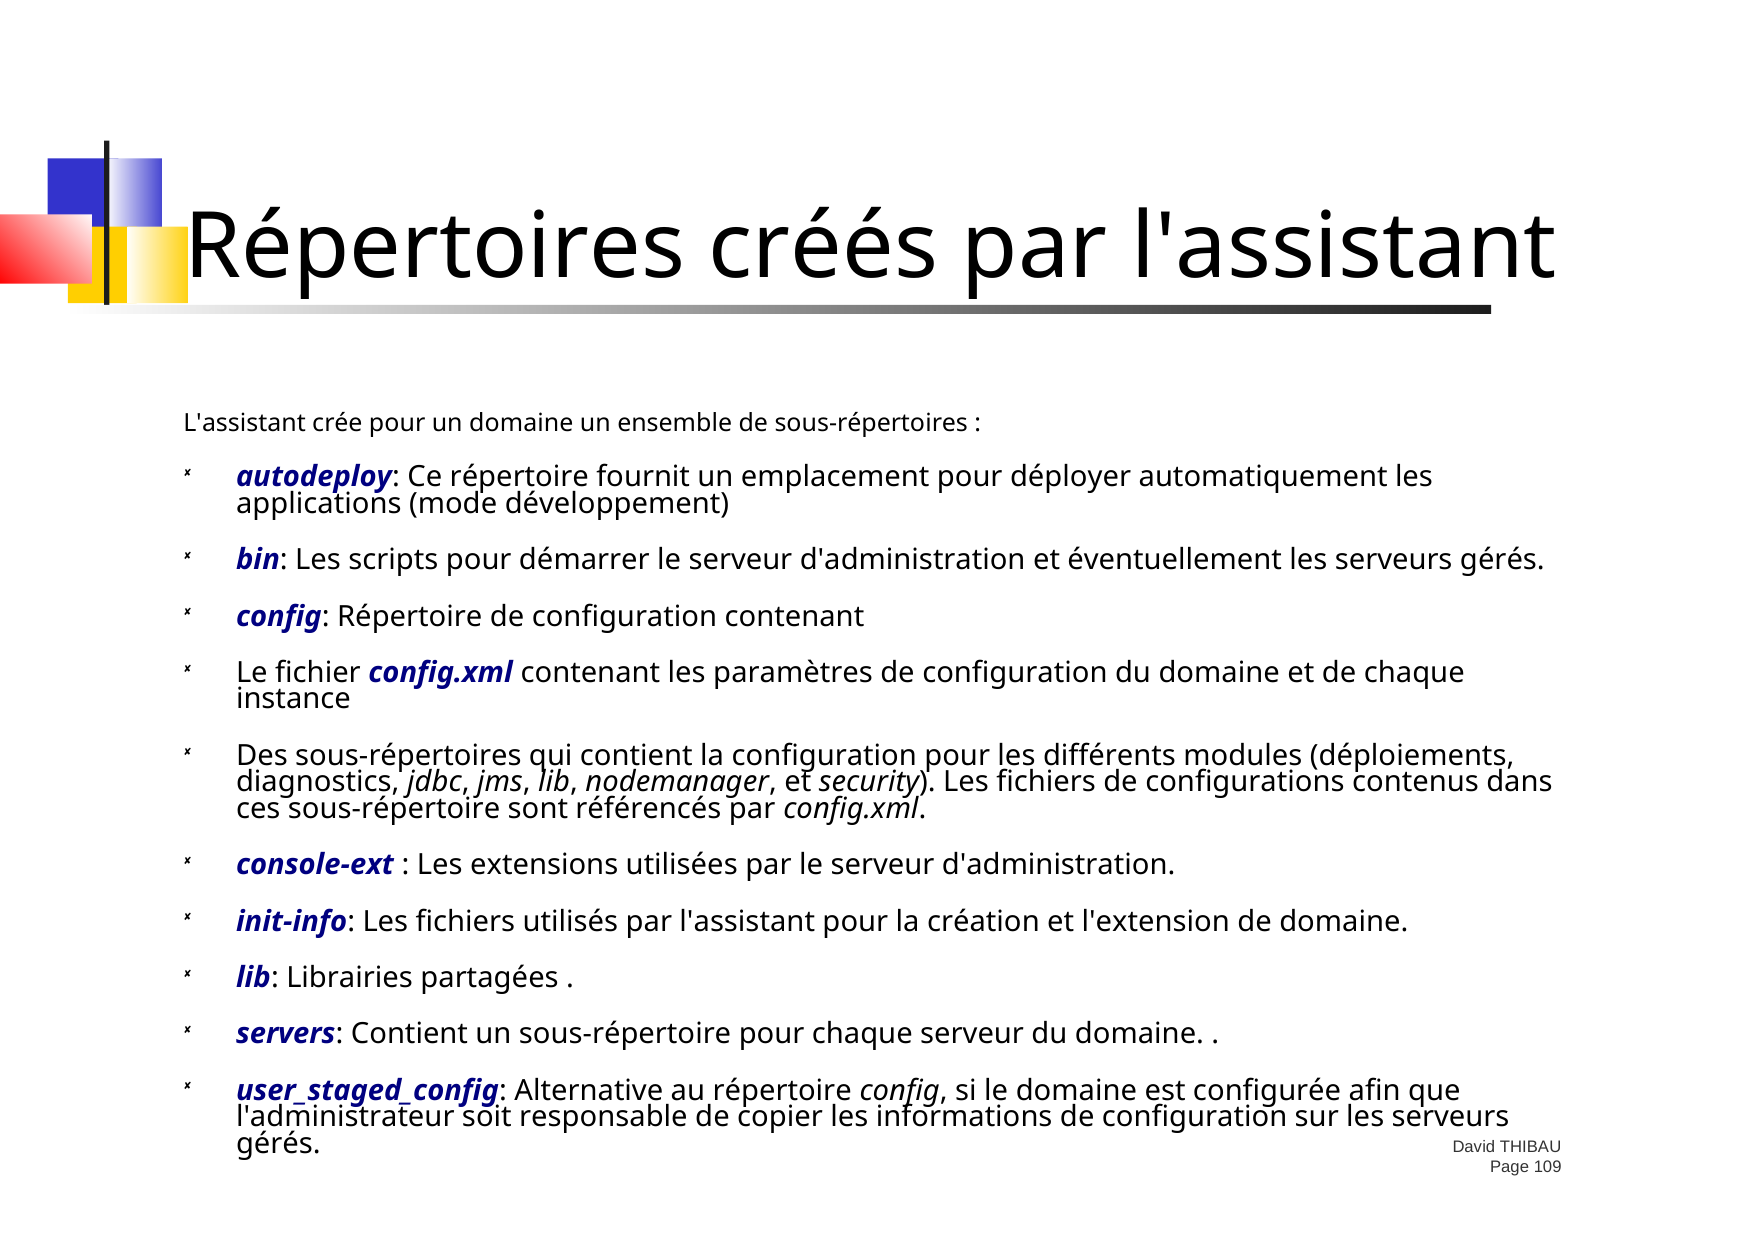

# Répertoires créés par l'assistant
L'assistant crée pour un domaine un ensemble de sous-répertoires :
autodeploy: Ce répertoire fournit un emplacement pour déployer automatiquement les applications (mode développement)
bin: Les scripts pour démarrer le serveur d'administration et éventuellement les serveurs gérés.
config: Répertoire de configuration contenant
Le fichier config.xml contenant les paramètres de configuration du domaine et de chaque instance
Des sous-répertoires qui contient la configuration pour les différents modules (déploiements, diagnostics, jdbc, jms, lib, nodemanager, et security). Les fichiers de configurations contenus dans ces sous-répertoire sont référencés par config.xml.
console-ext : Les extensions utilisées par le serveur d'administration.
init-info: Les fichiers utilisés par l'assistant pour la création et l'extension de domaine.
lib: Librairies partagées .
servers: Contient un sous-répertoire pour chaque serveur du domaine. .
user_staged_config: Alternative au répertoire config, si le domaine est configurée afin que l'administrateur soit responsable de copier les informations de configuration sur les serveurs gérés.